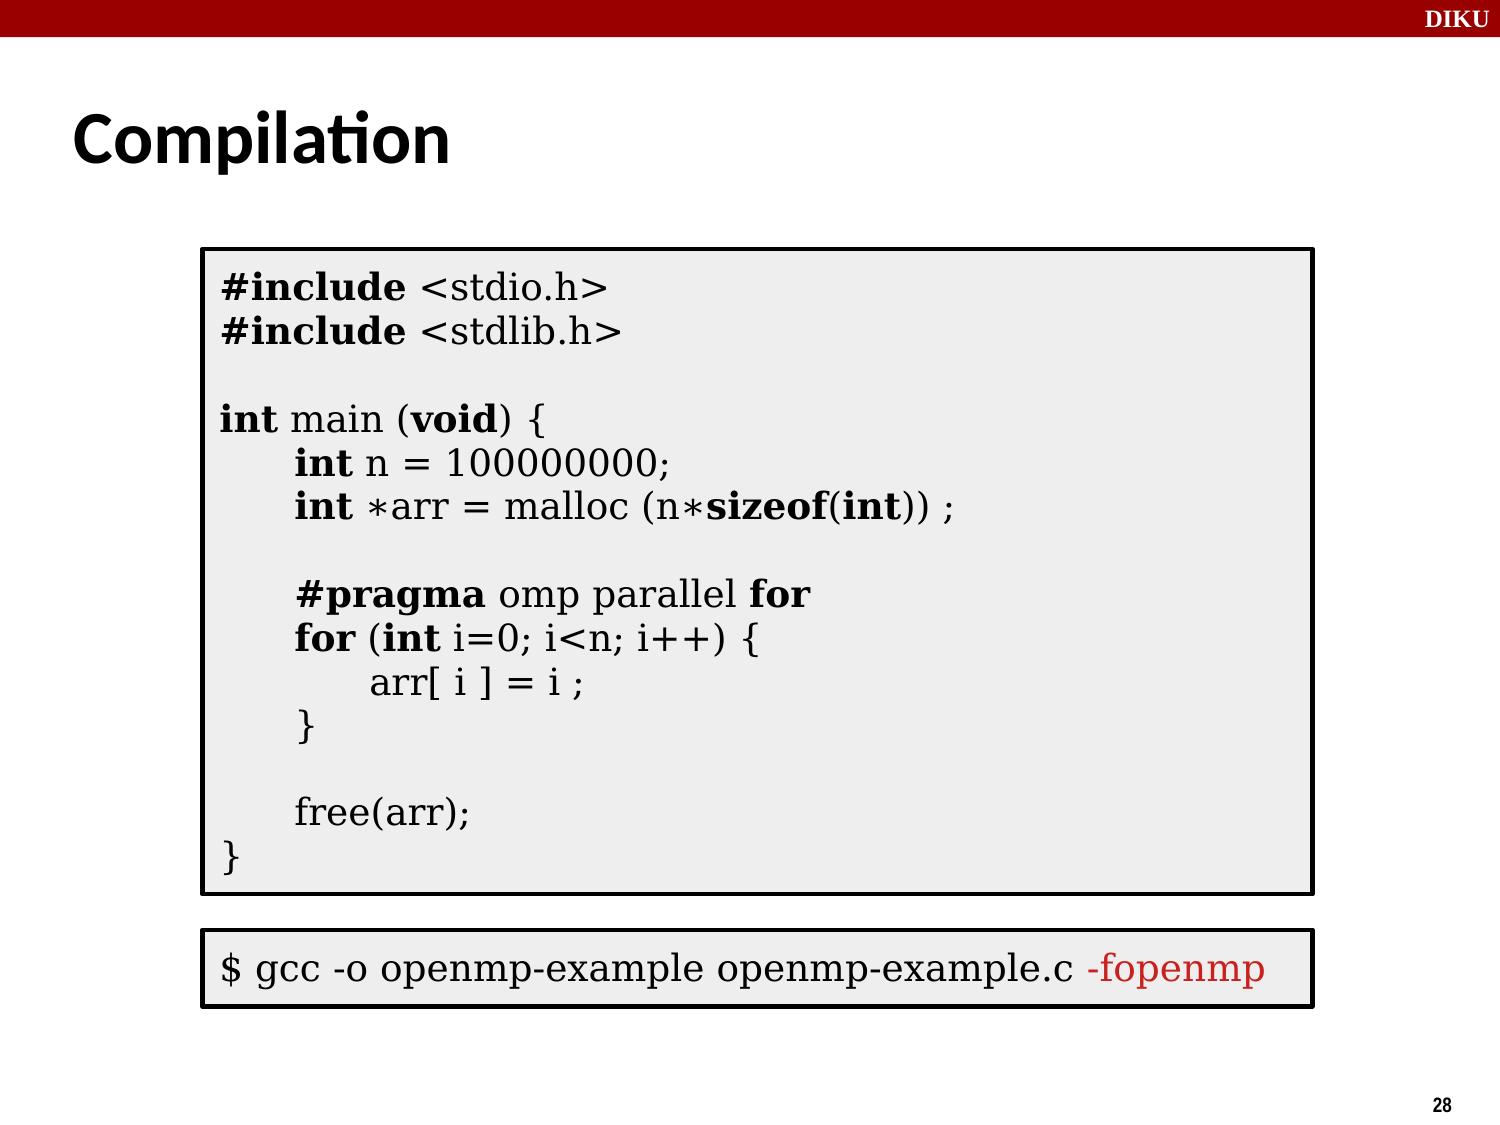

Compilation
#include <stdio.h>
#include <stdlib.h>
int main (void) {
	int n = 100000000;
	int ∗arr = malloc (n∗sizeof(int)) ;
	#pragma omp parallel for
	for (int i=0; i<n; i++) {
		arr[ i ] = i ;
	}
	free(arr);
}
$ gcc -o openmp-example openmp-example.c -fopenmp